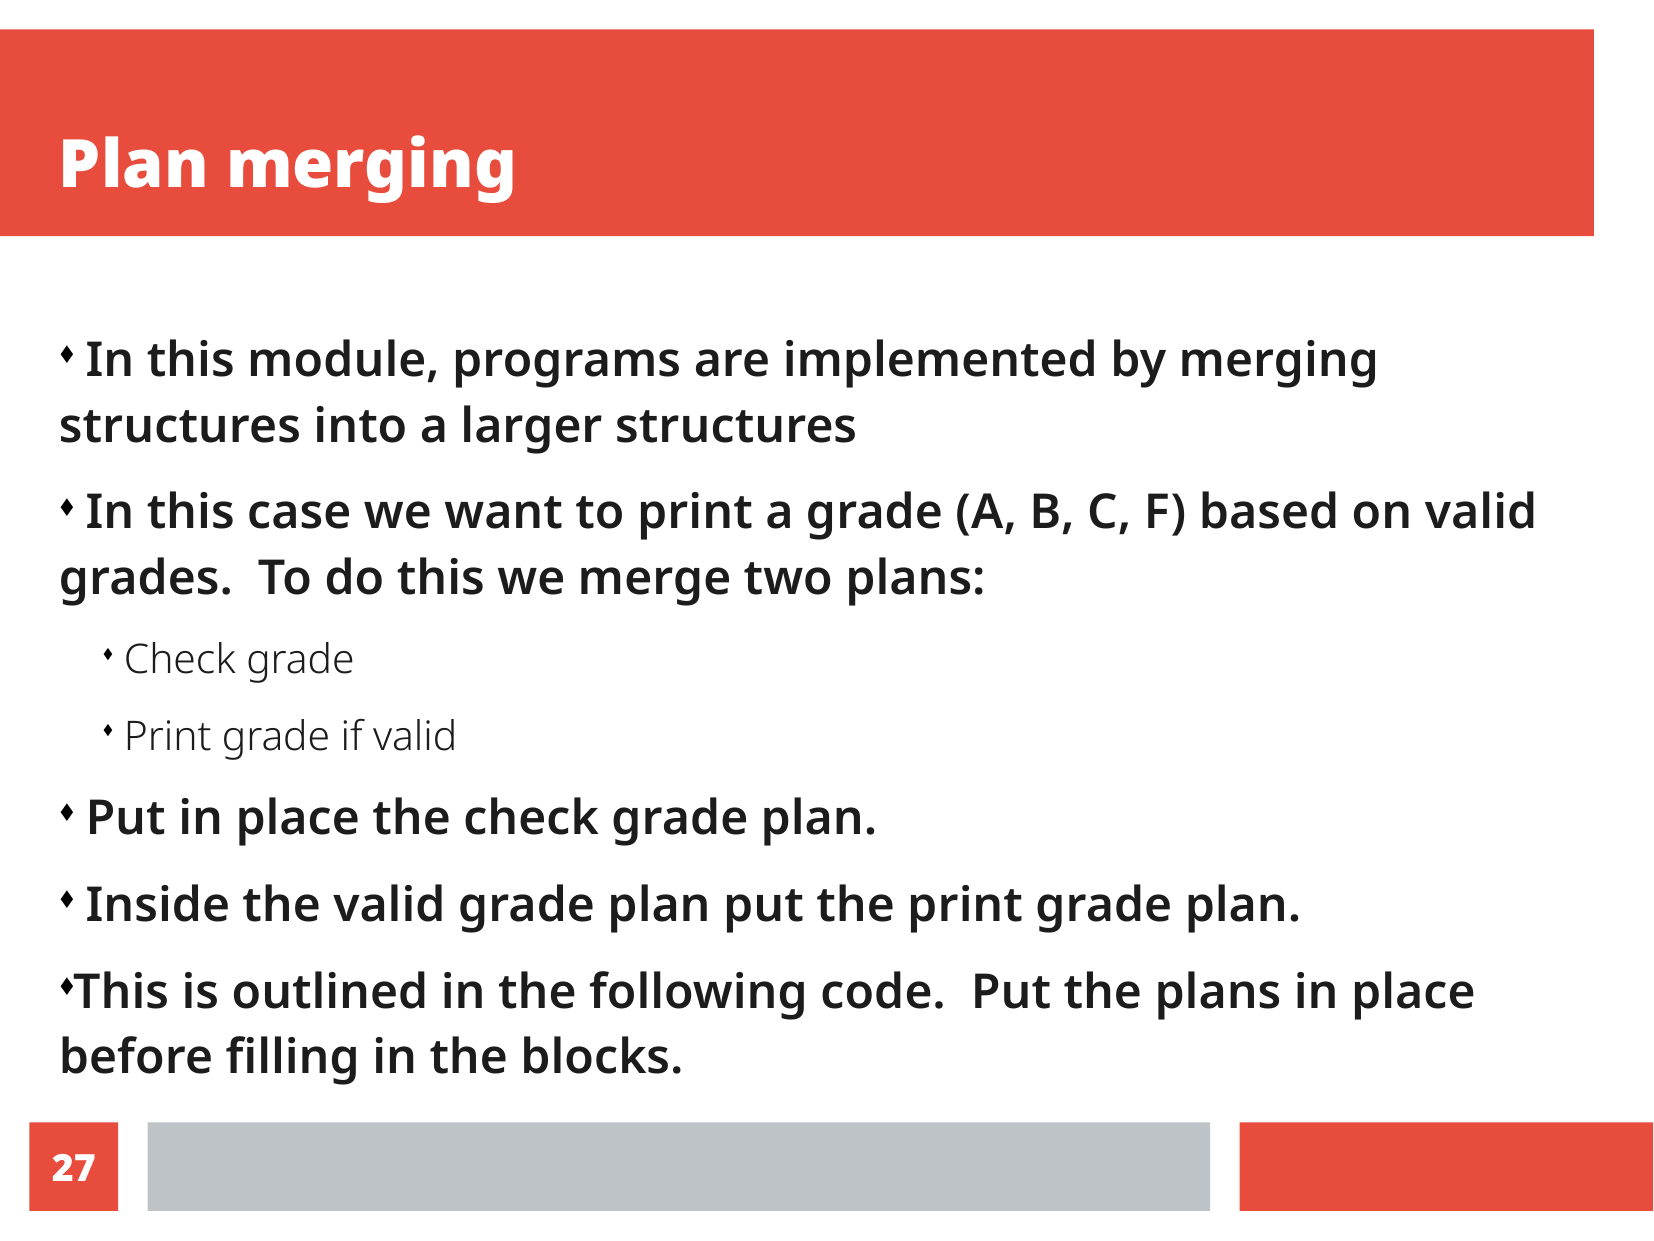

# Plan merging
 In this module, programs are implemented by merging structures into a larger structures
 In this case we want to print a grade (A, B, C, F) based on valid grades. To do this we merge two plans:
 Check grade
 Print grade if valid
 Put in place the check grade plan.
 Inside the valid grade plan put the print grade plan.
This is outlined in the following code. Put the plans in place before filling in the blocks.
27